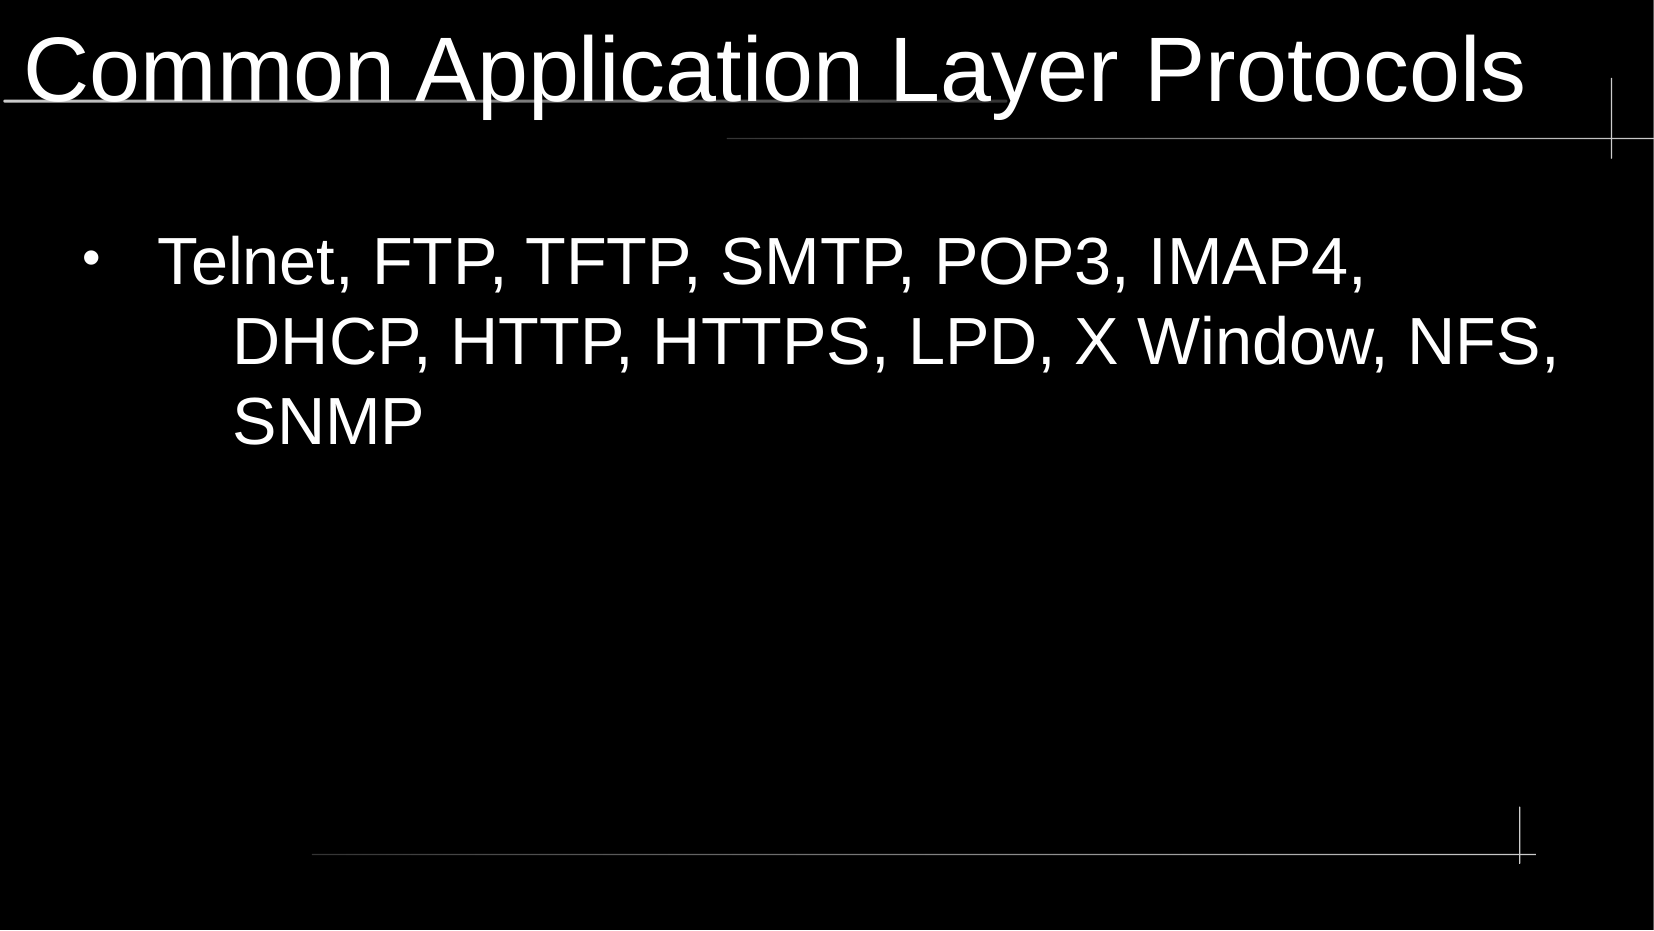

# Common Application Layer Protocols
Telnet, FTP, TFTP, SMTP, POP3, IMAP4, DHCP, HTTP, HTTPS, LPD, X Window, NFS, SNMP